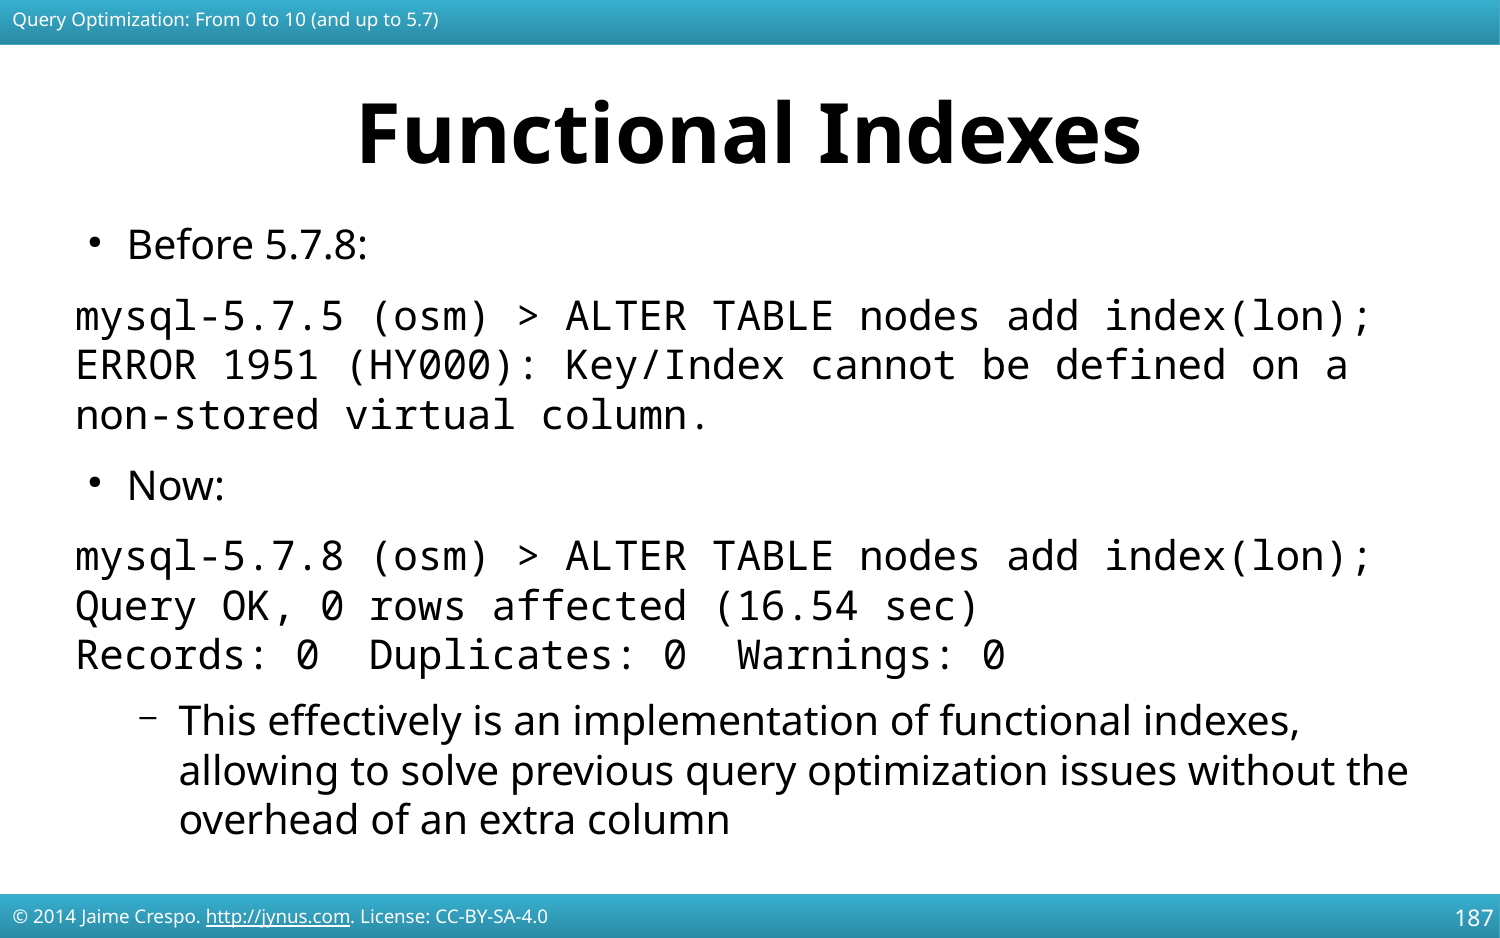

# Functional Indexes
Before 5.7.8:
mysql-5.7.5 (osm) > ALTER TABLE nodes add index(lon);
ERROR 1951 (HY000): Key/Index cannot be defined on a non-stored virtual column.
Now:
mysql-5.7.8 (osm) > ALTER TABLE nodes add index(lon);
Query OK, 0 rows affected (16.54 sec)
Records: 0 Duplicates: 0 Warnings: 0
This effectively is an implementation of functional indexes, allowing to solve previous query optimization issues without the overhead of an extra column